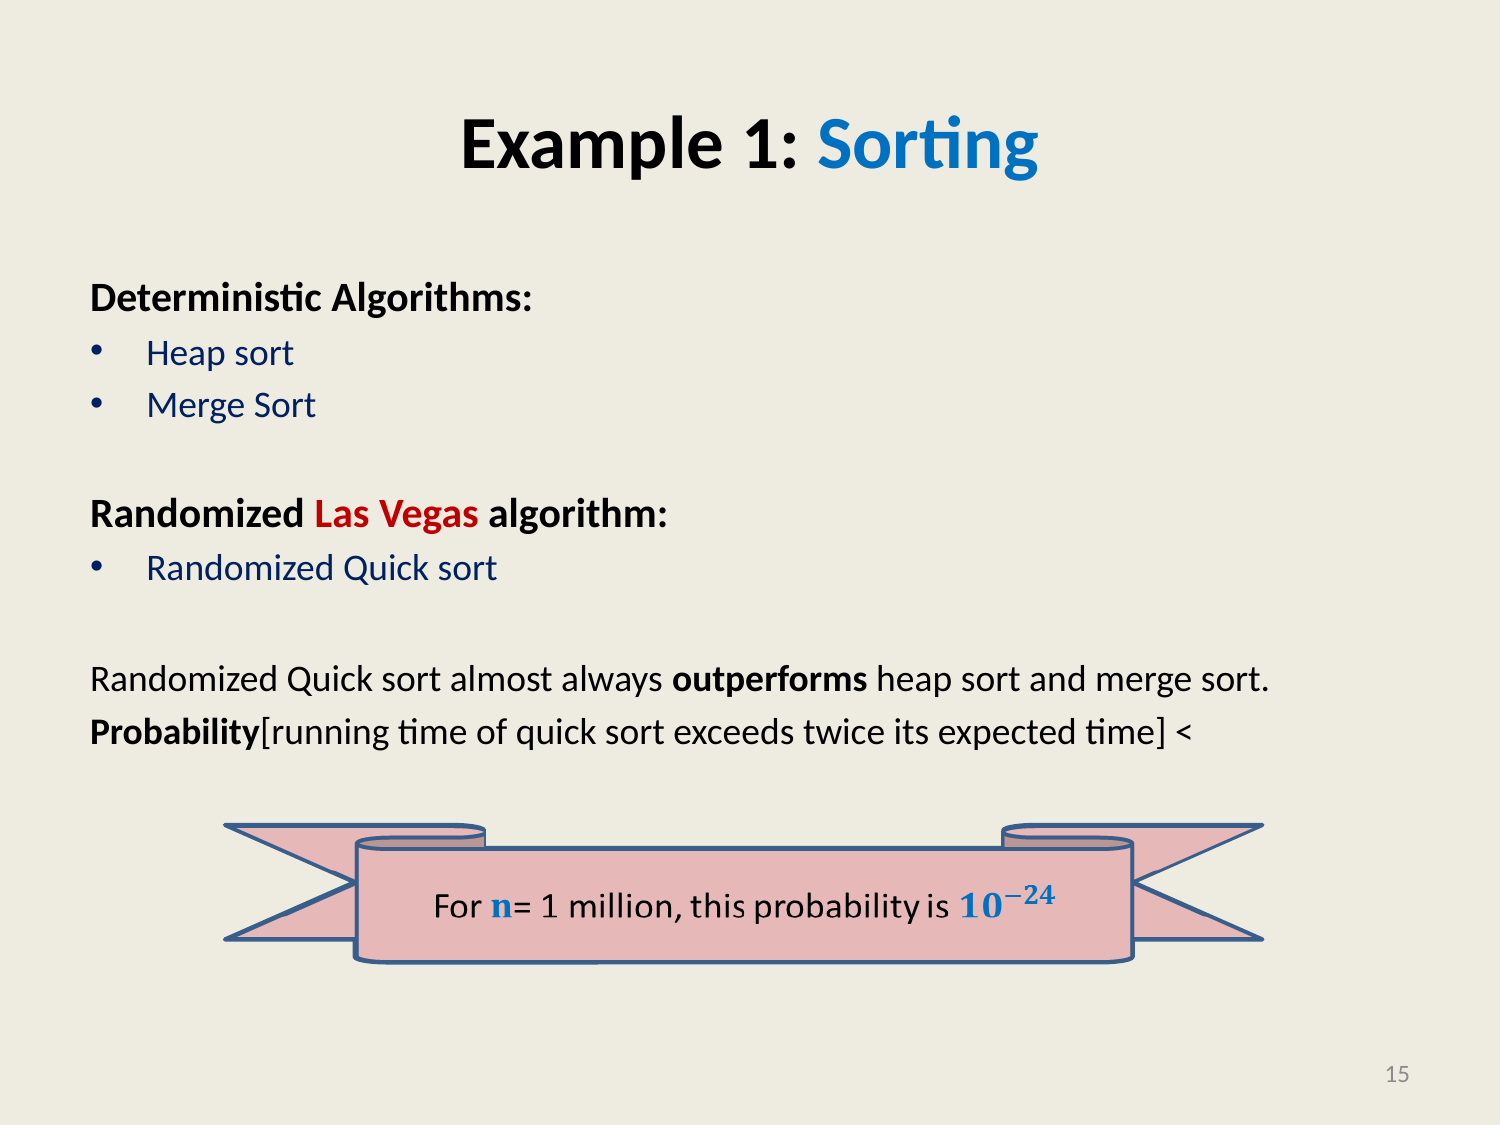

# Example 1: Sorting
Deterministic Algorithms:
Heap sort
Merge Sort
Randomized Las Vegas algorithm:
Randomized Quick sort
Randomized Quick sort almost always outperforms heap sort and merge sort.
Probability[running time of quick sort exceeds twice its expected time] <
For = 1 million, this probability is